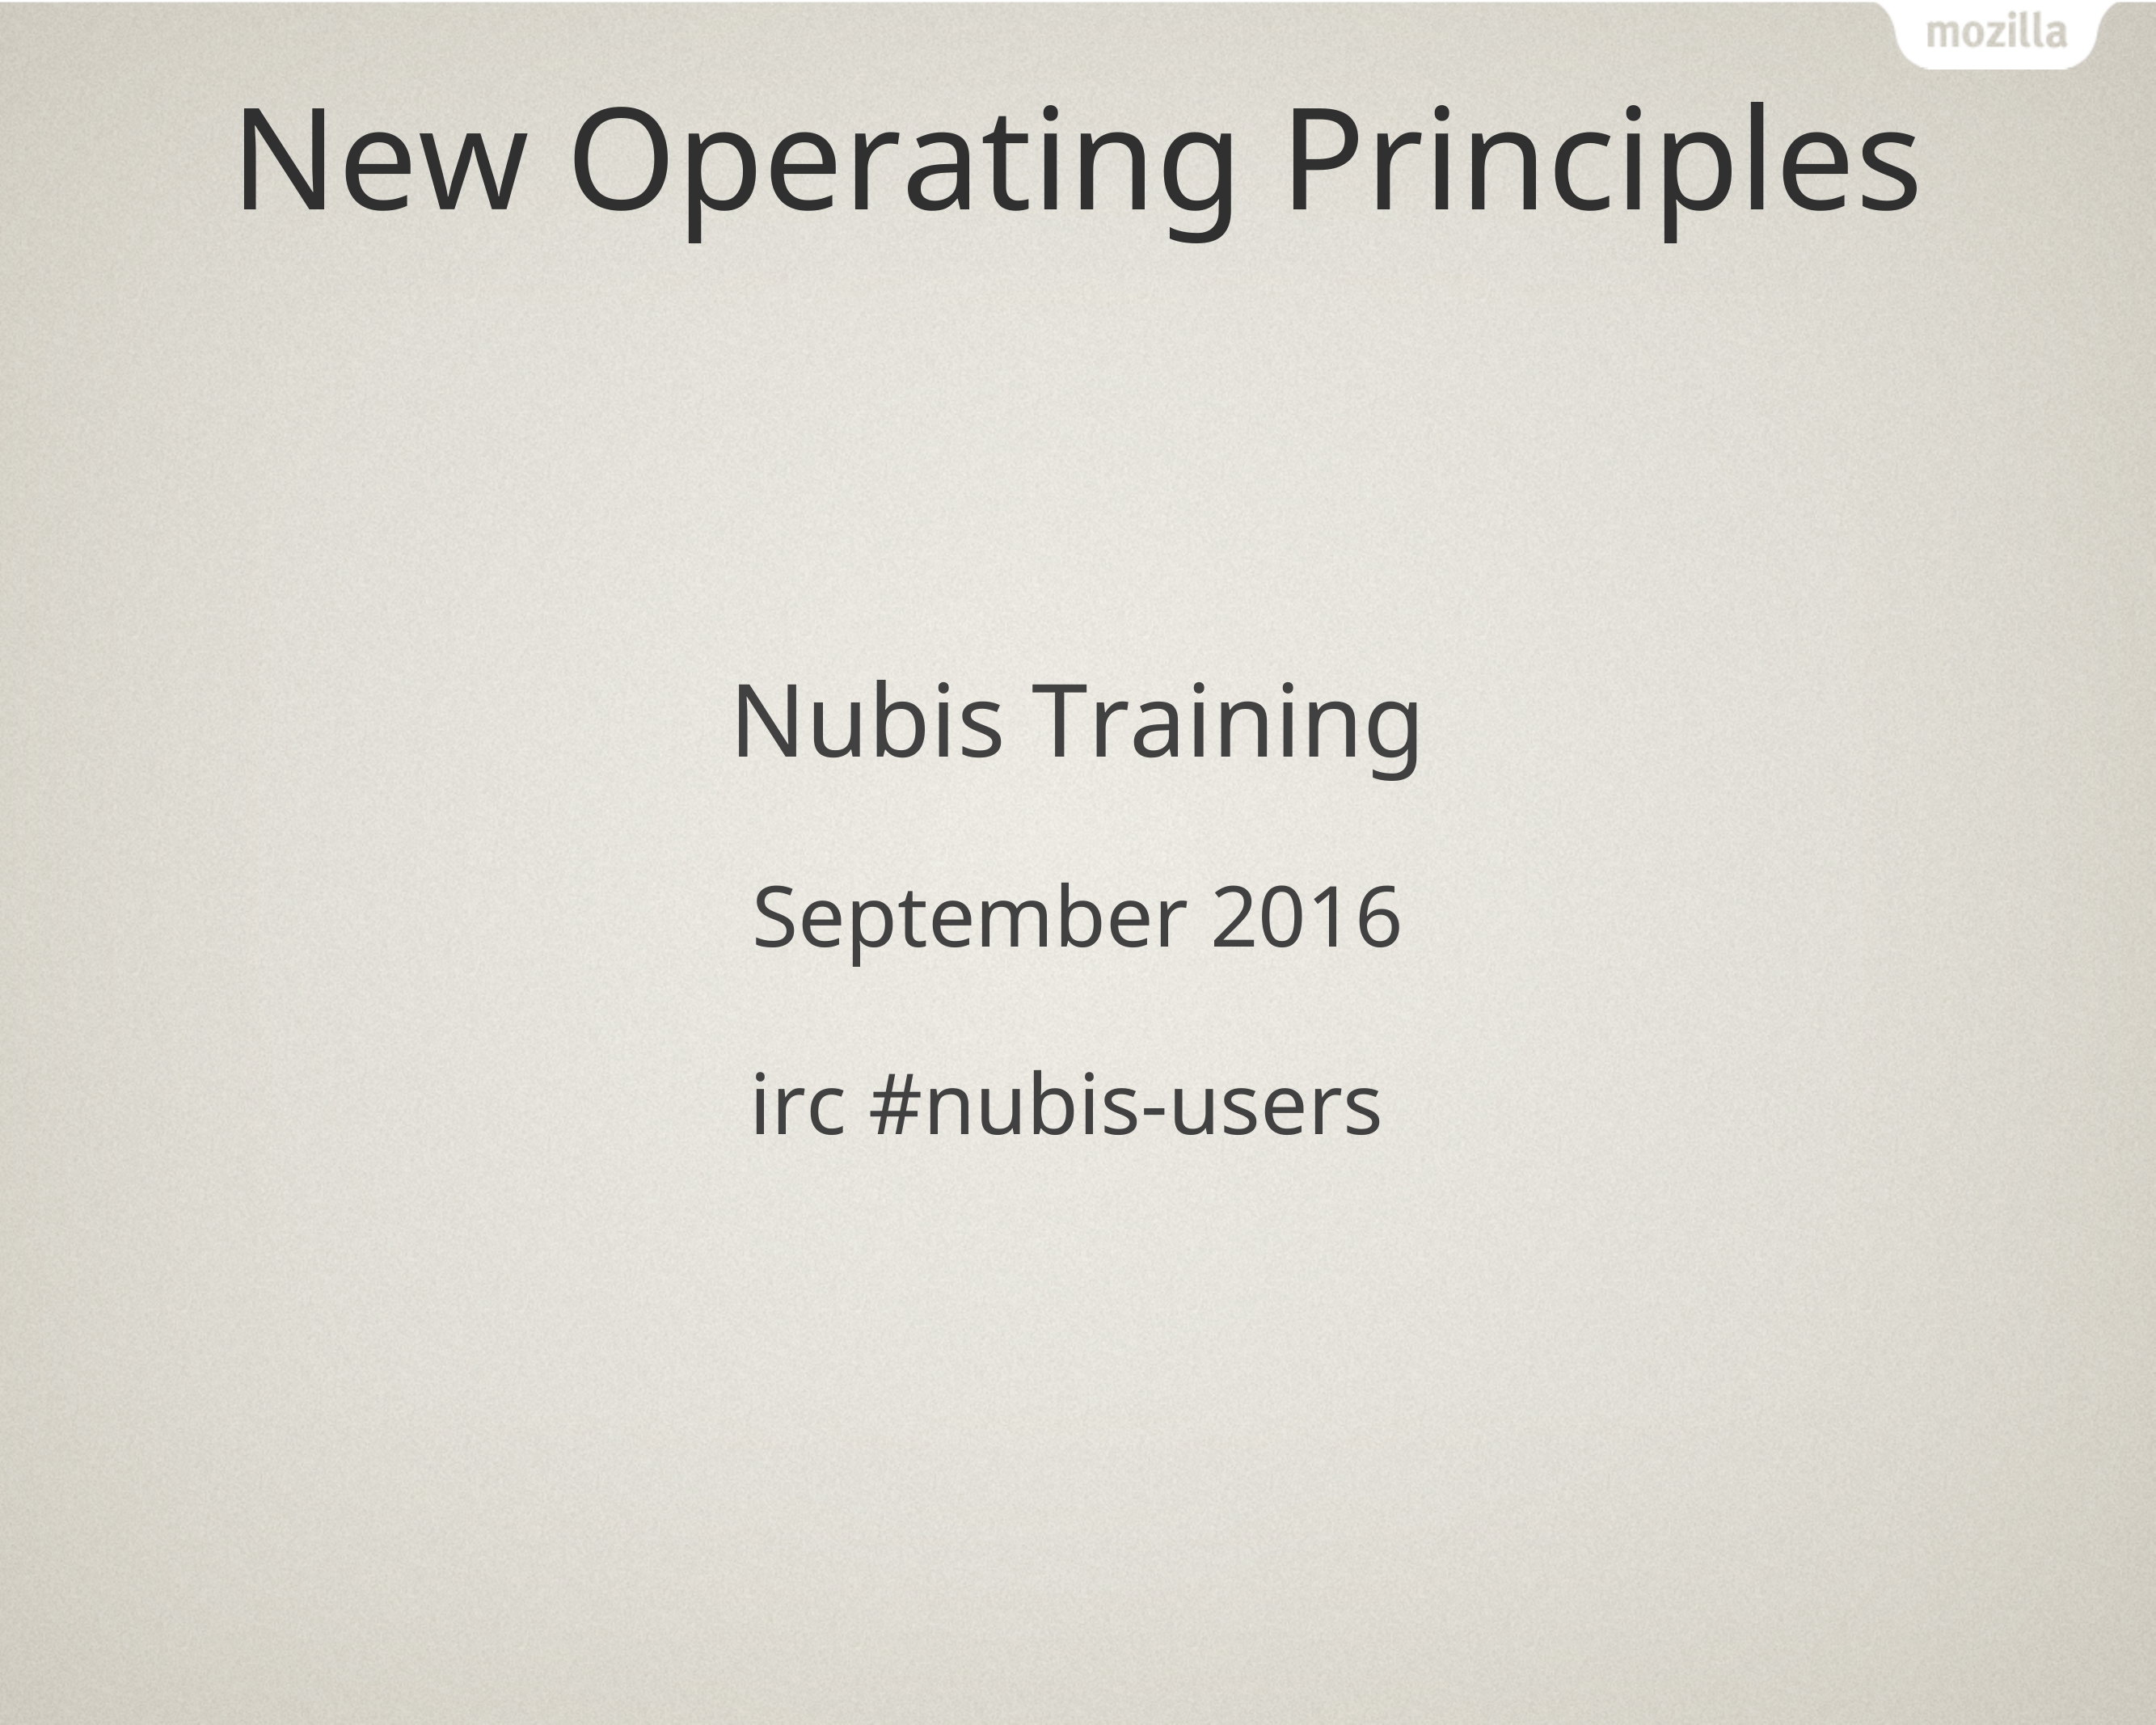

# New Operating Principles
Nubis Training
September 2016
irc #nubis-users